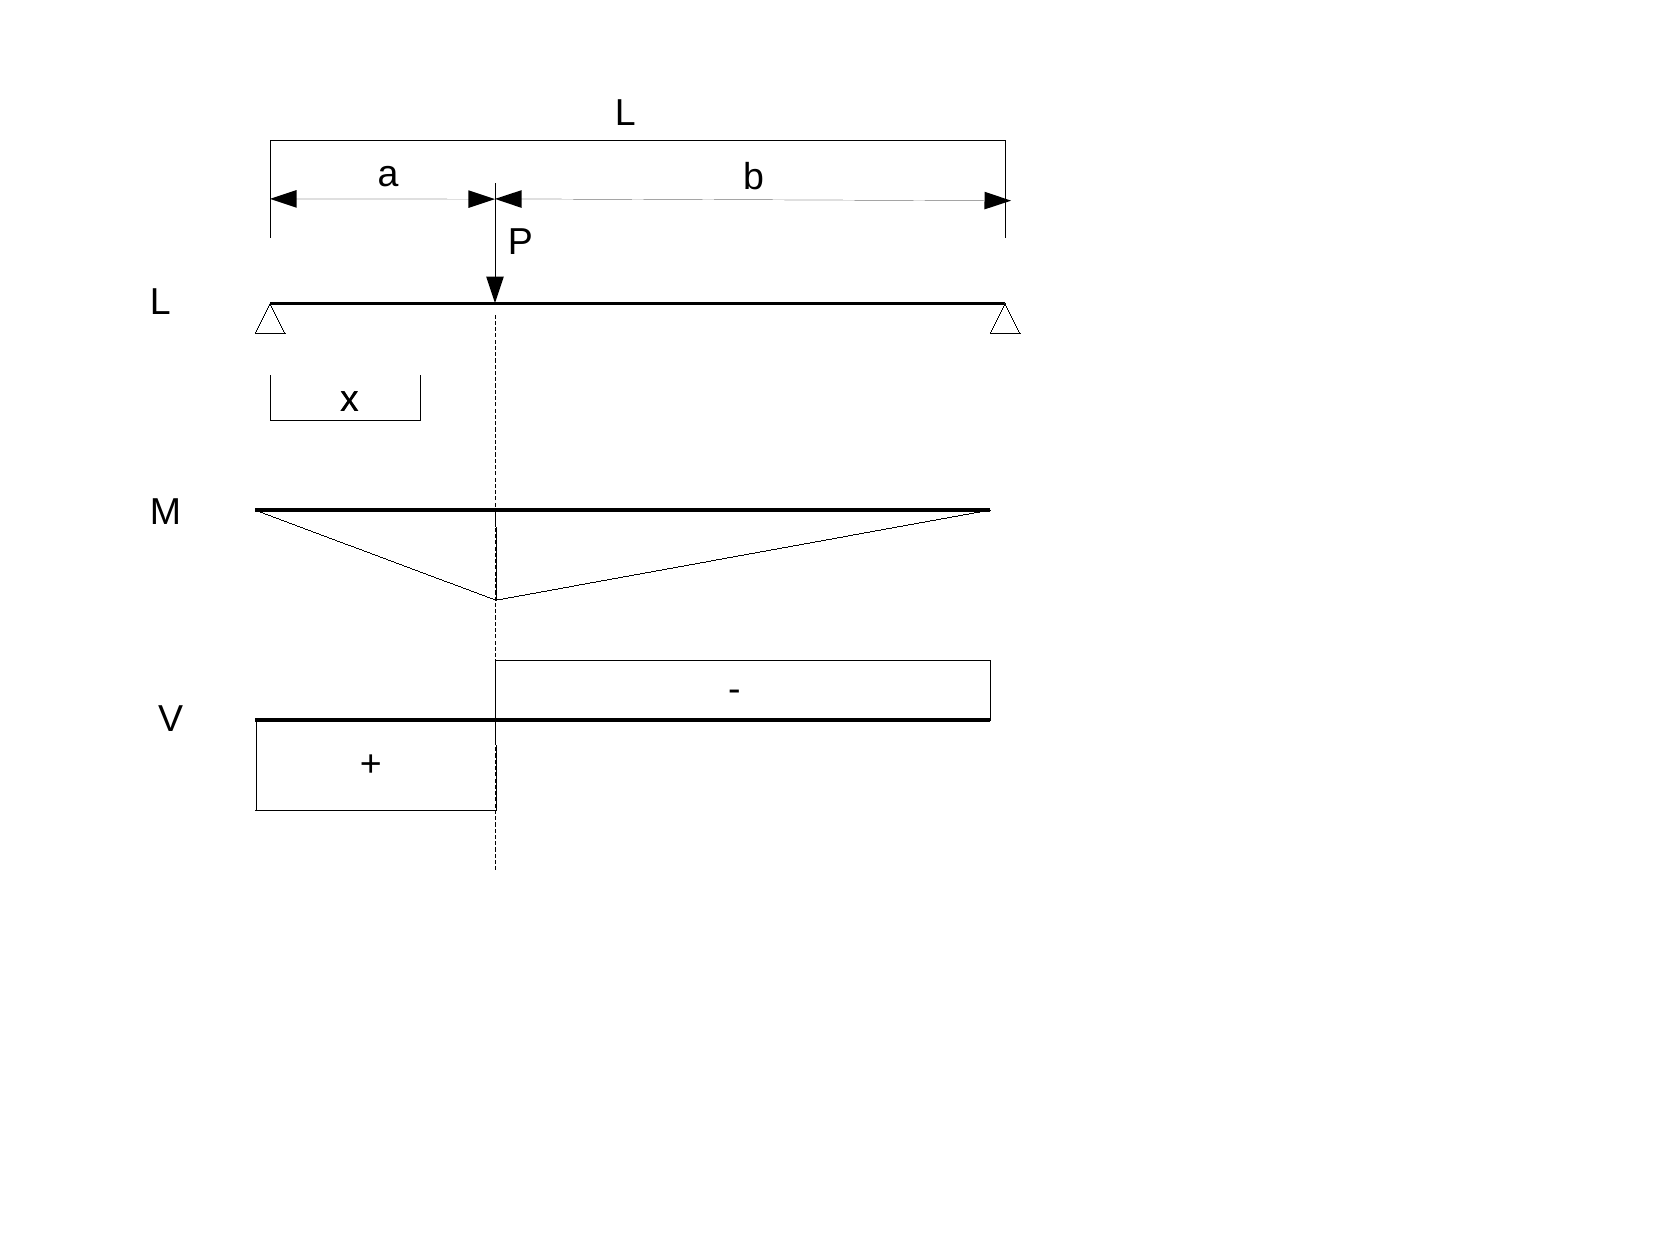

L
a
b
P
L
x
x
M
-
V
+